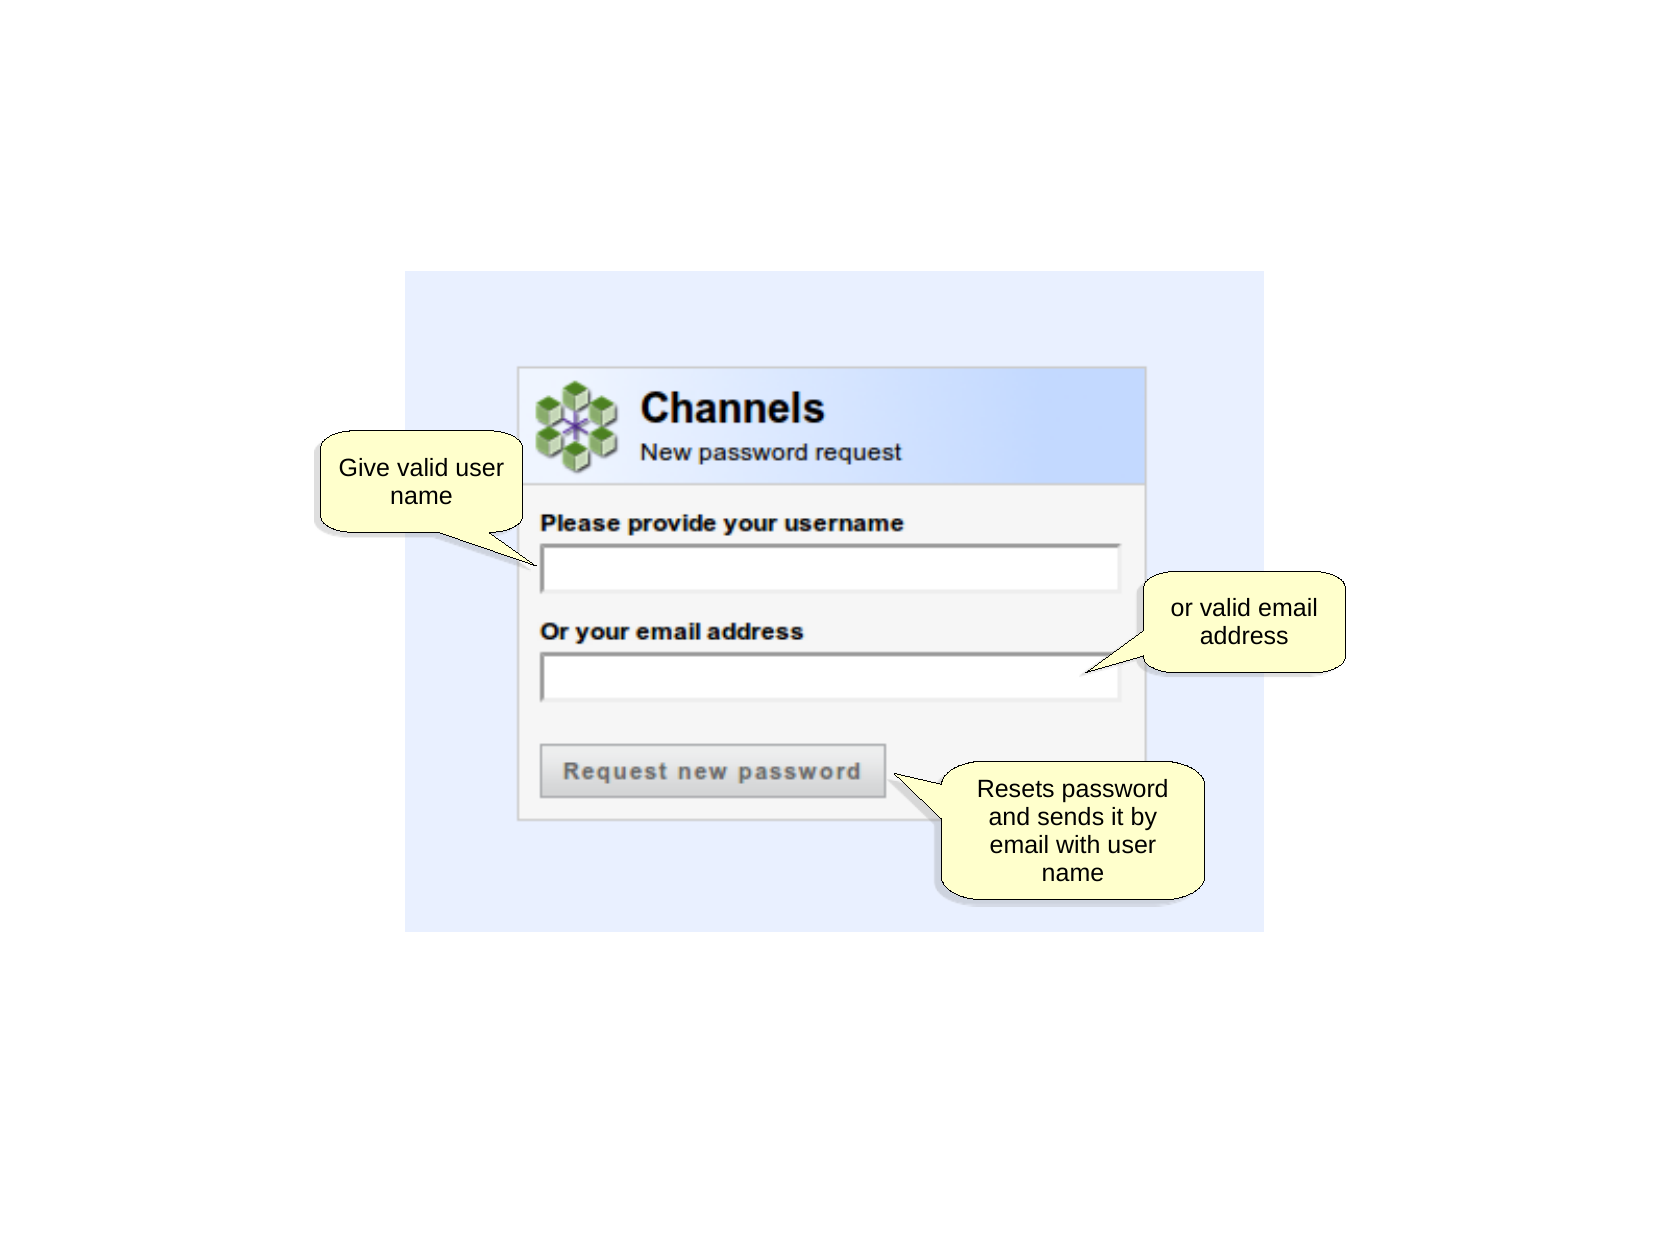

Give valid user name
or valid email address
Resets password and sends it by email with user name